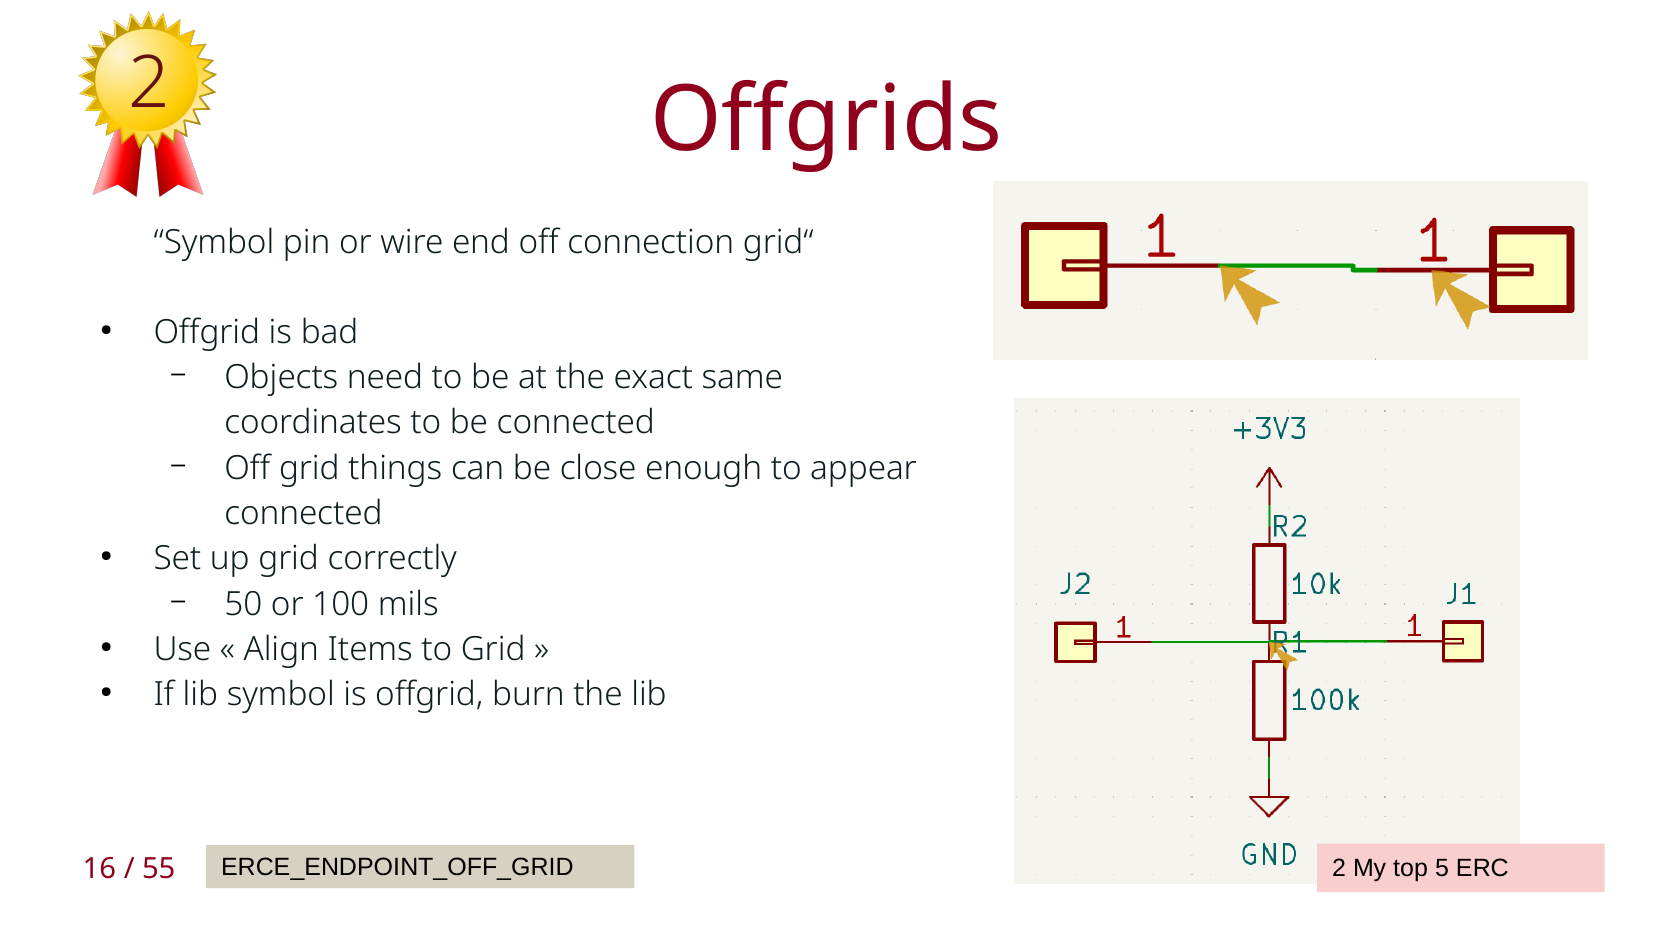

2
# Offgrids
“Symbol pin or wire end off connection grid“
Offgrid is bad
Objects need to be at the exact same coordinates to be connected
Off grid things can be close enough to appear connected
Set up grid correctly
50 or 100 mils
Use « Align Items to Grid »
If lib symbol is offgrid, burn the lib
2 My top 5 ERC
ERCE_ENDPOINT_OFF_GRID
16